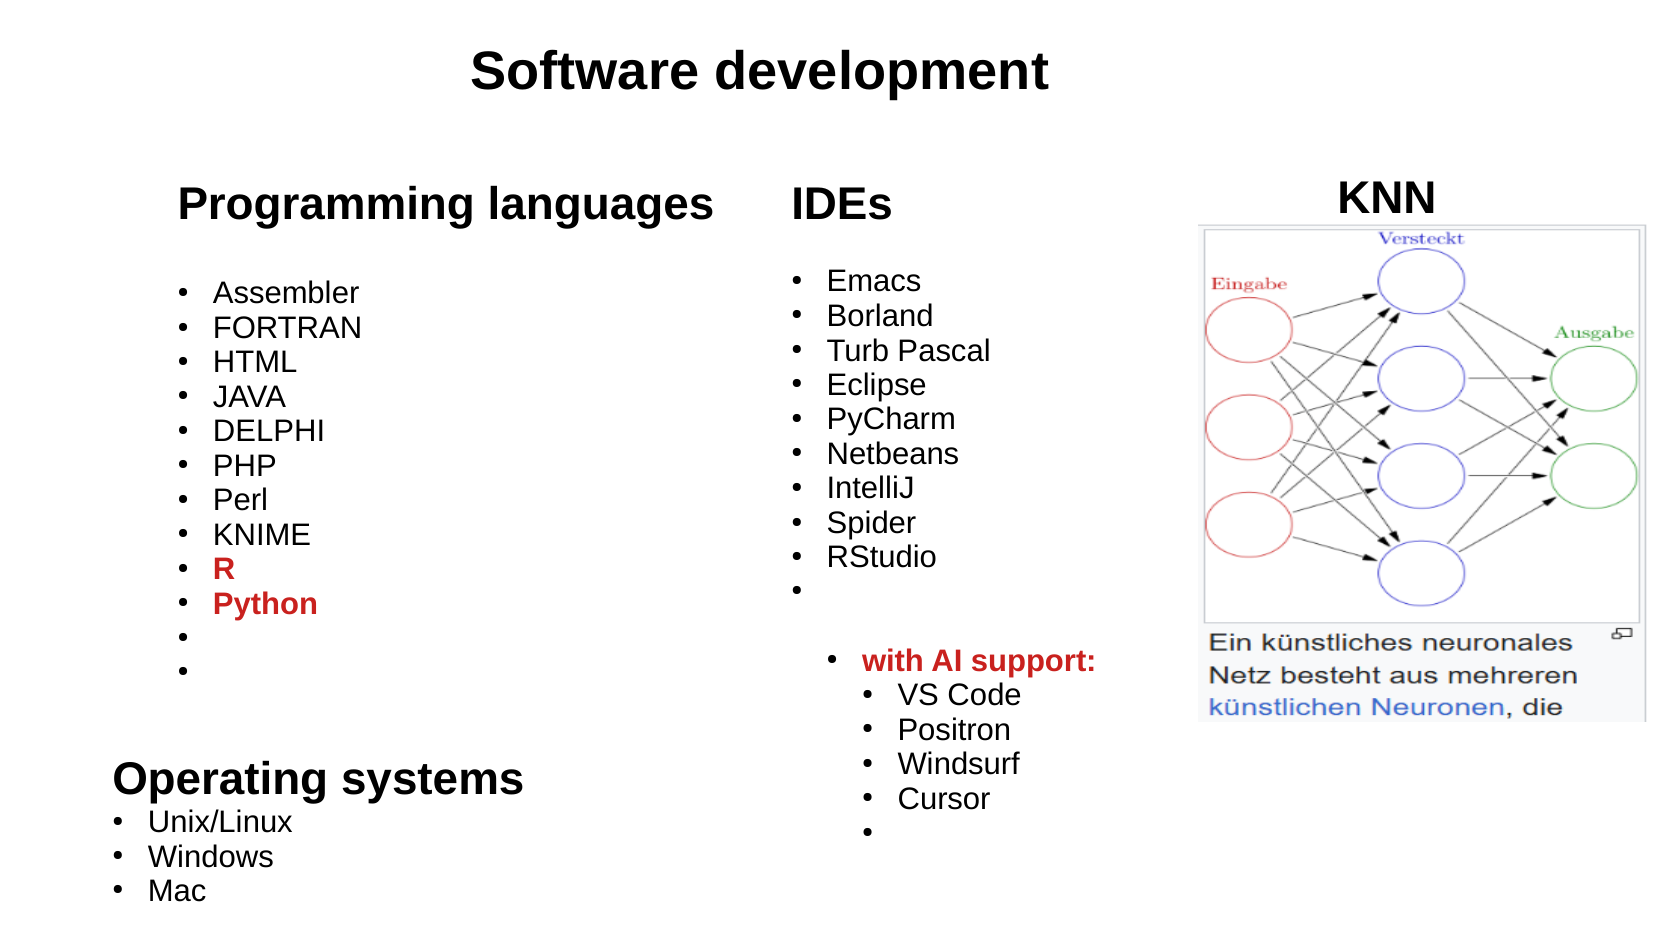

Software development
KNN
Programming languages
Assembler
FORTRAN
HTML
JAVA
DELPHI
PHP
Perl
KNIME
R
Python
IDEs
Emacs
Borland
Turb Pascal
Eclipse
PyCharm
Netbeans
IntelliJ
Spider
RStudio
with AI support:
VS Code
Positron
Windsurf
Cursor
Operating systems
Unix/Linux
Windows
Mac